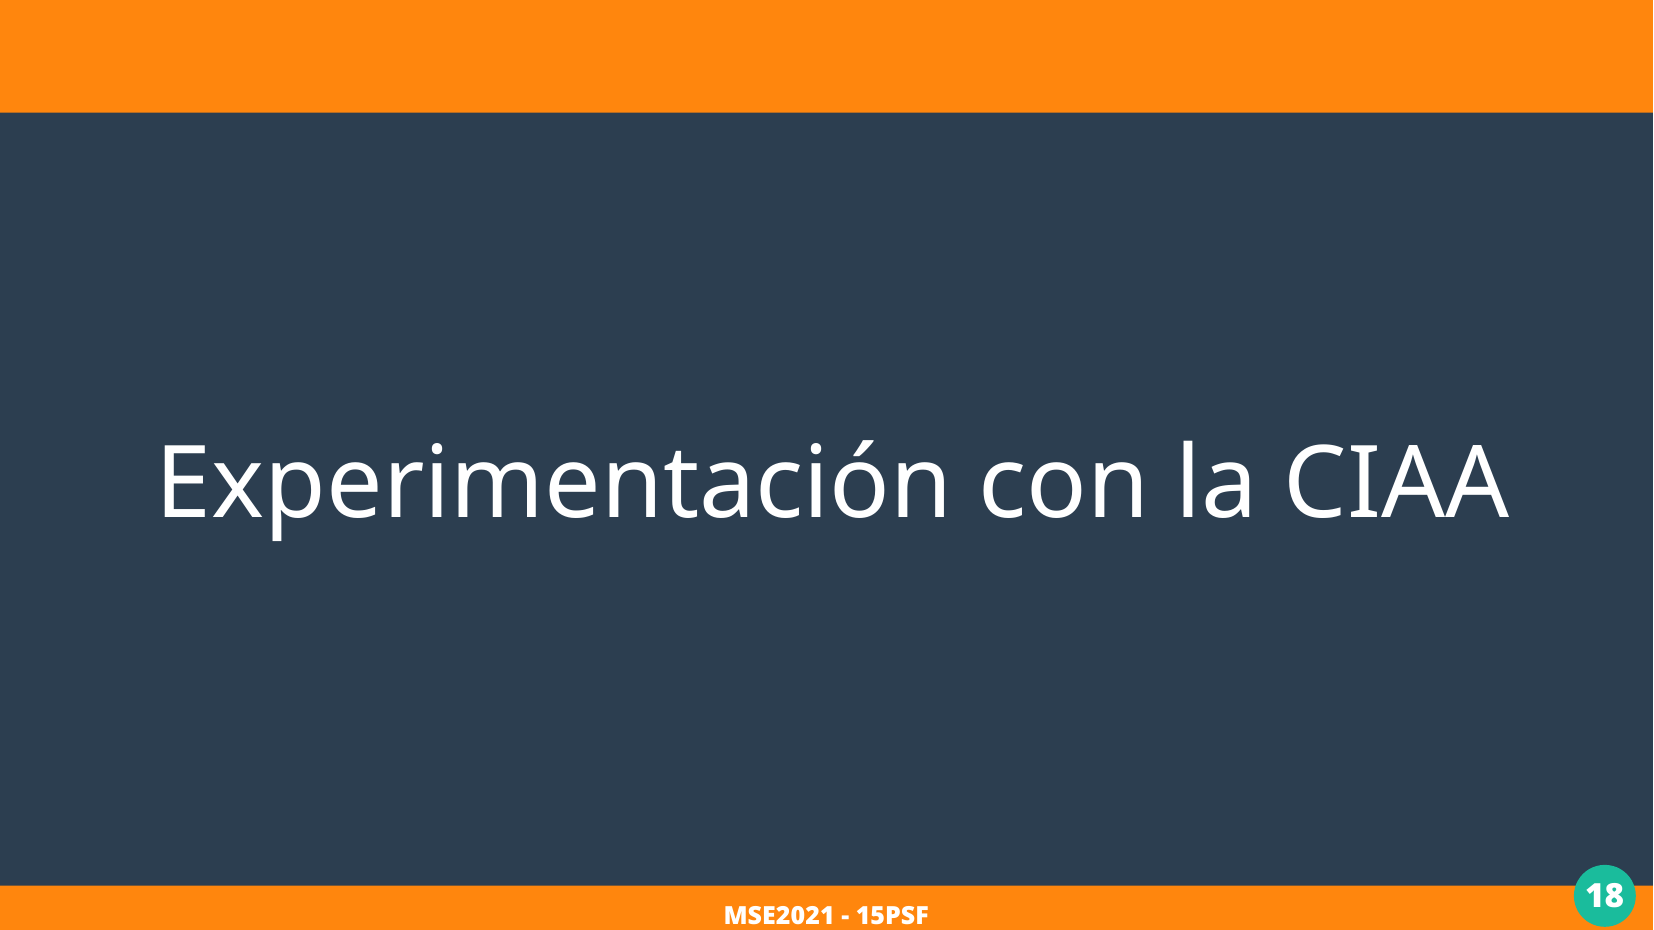

# Experimentación con la CIAA
MSE2021 - 15PSF